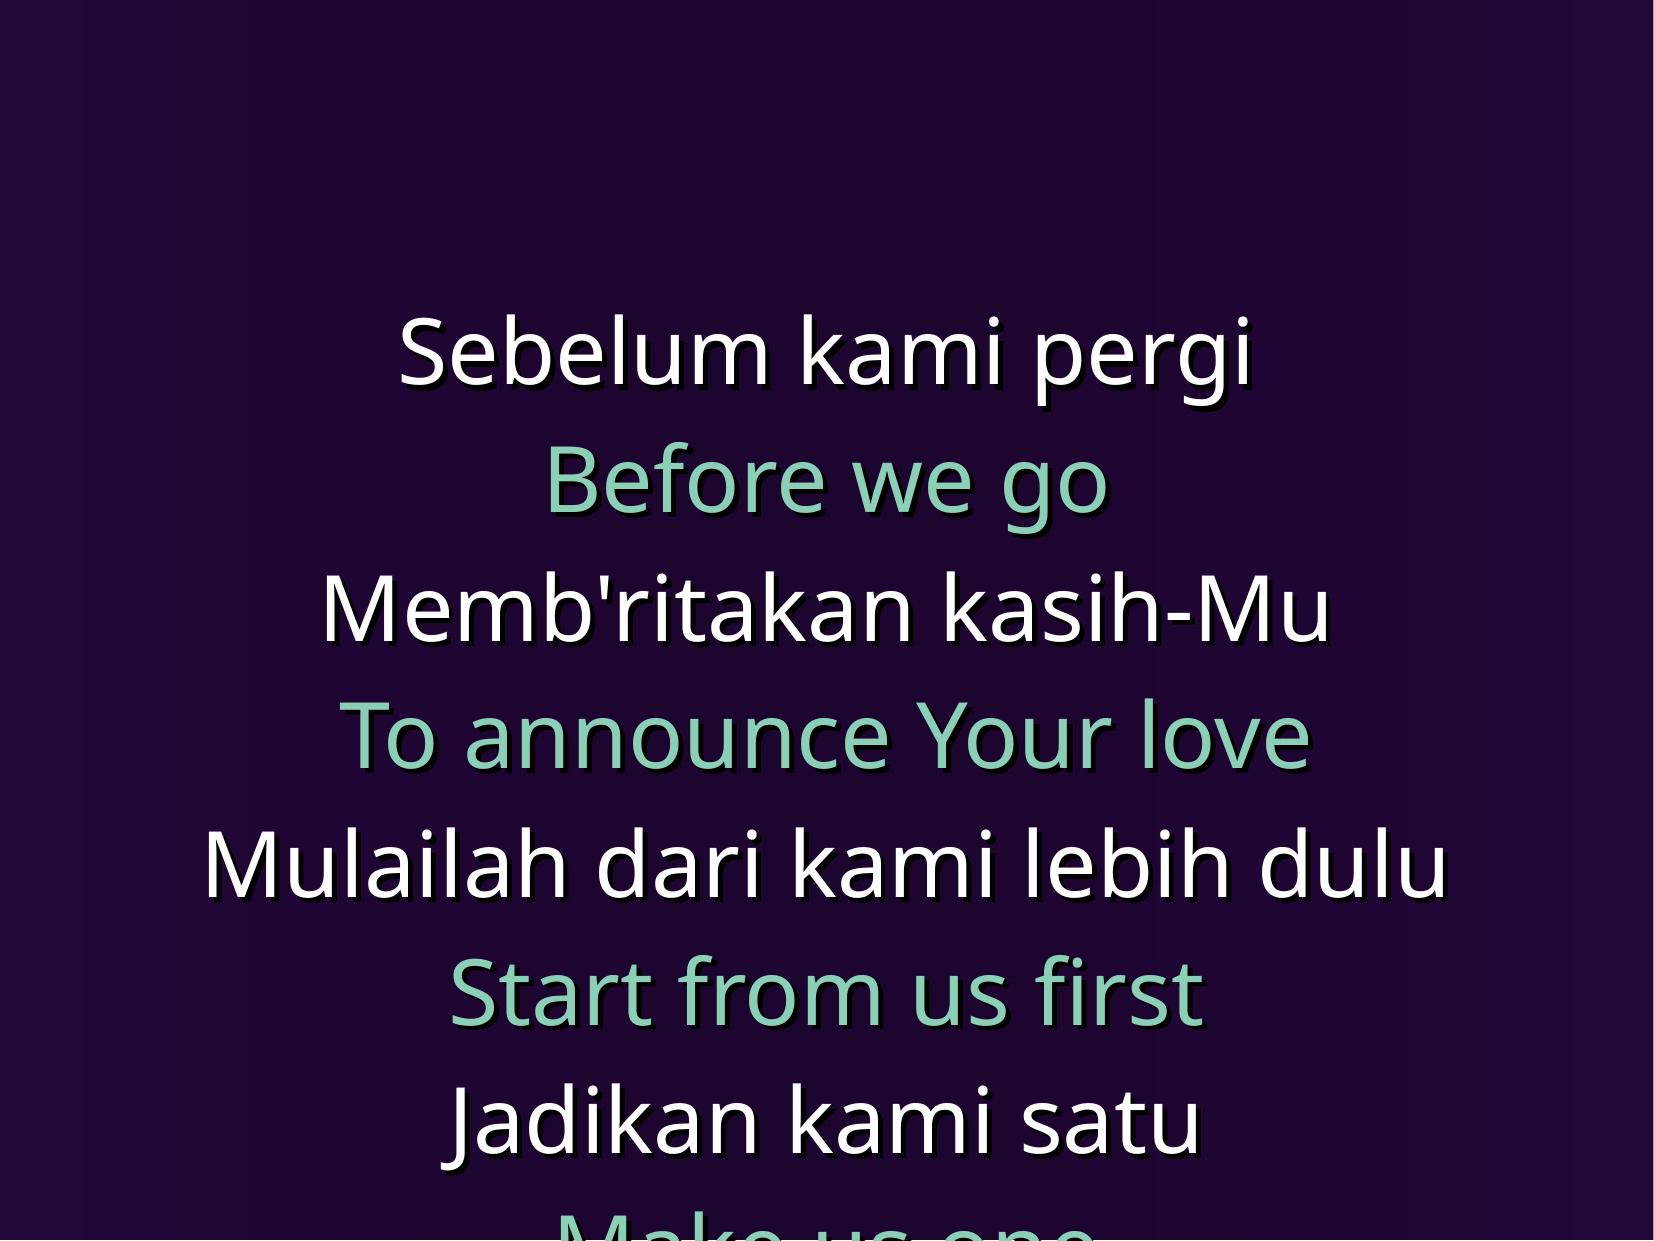

Sebelum kami pergi
Memb'ritakan kasih-Mu
Mulailah dari kami lebih dulu
Jadikan kami satu
Before we go
To announce Your love
Start from us first
Make us one